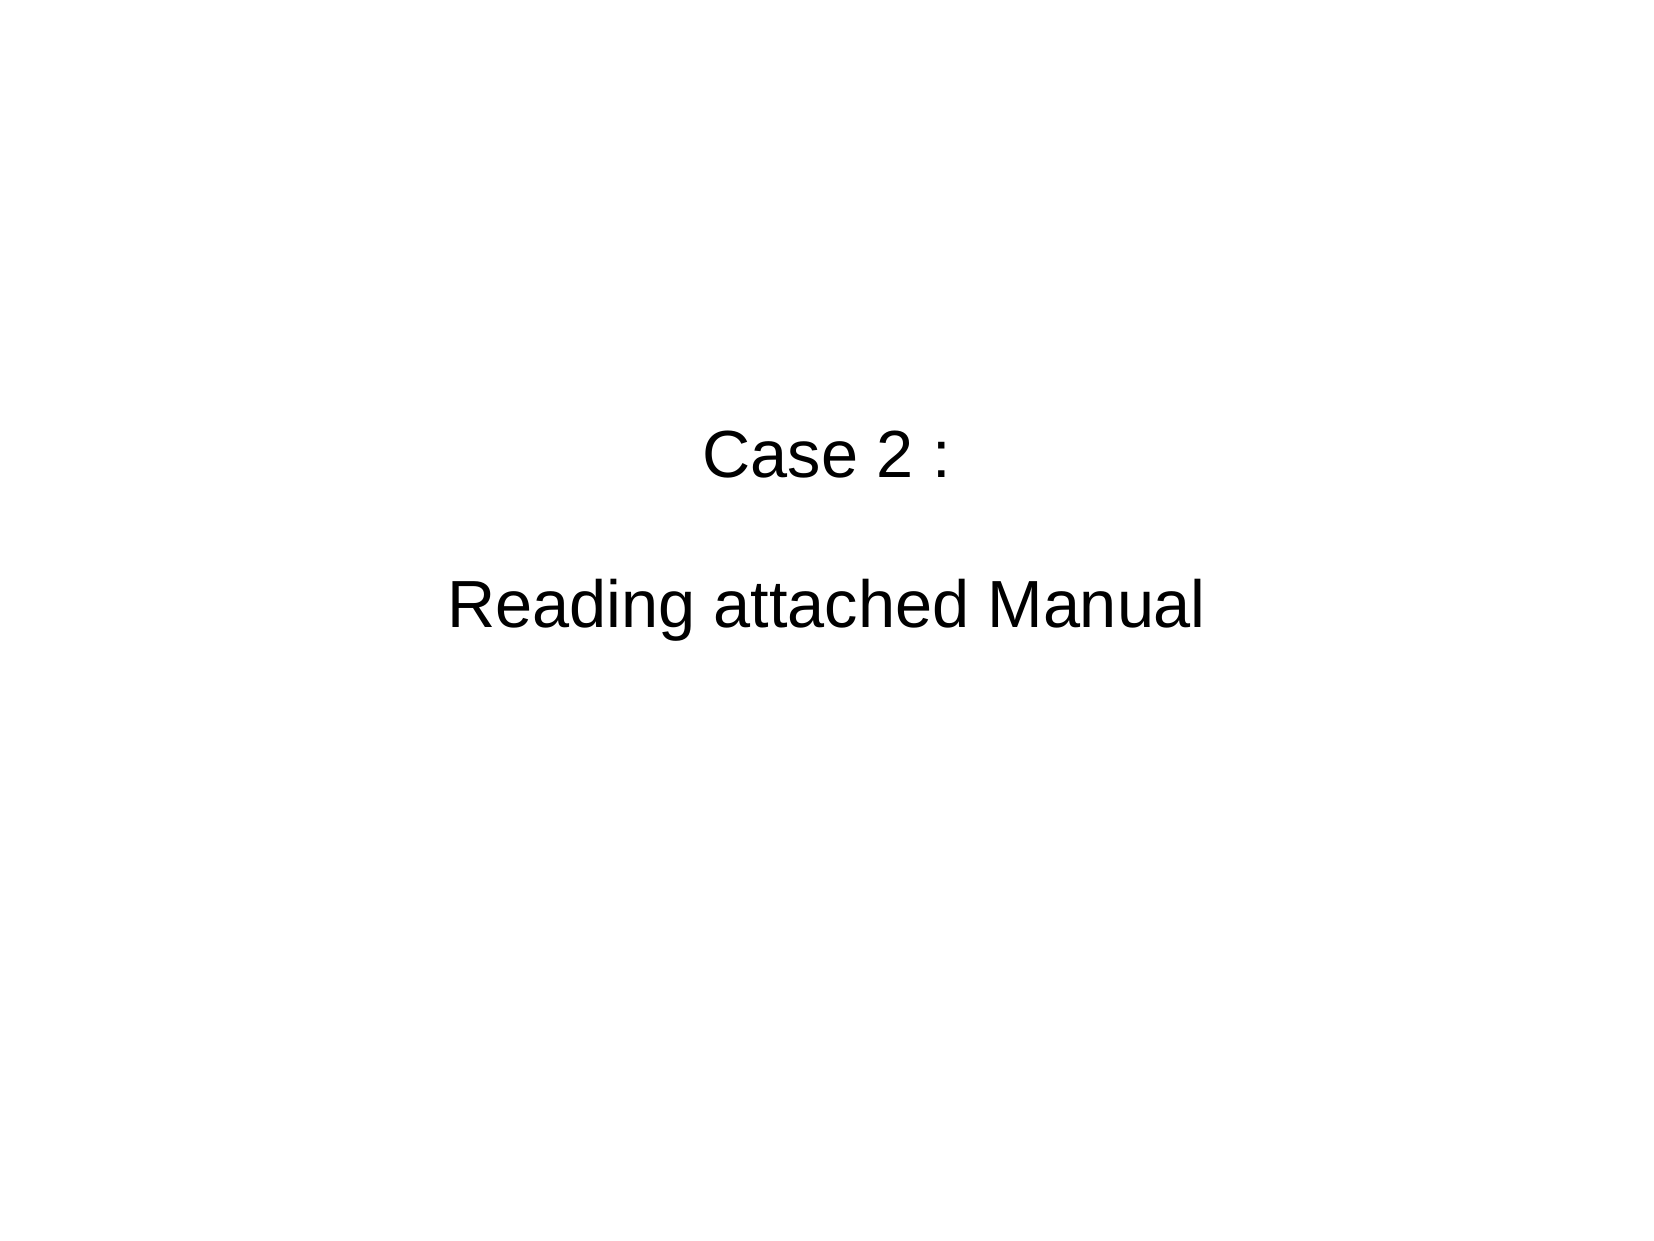

# Case 2 :
Reading attached Manual